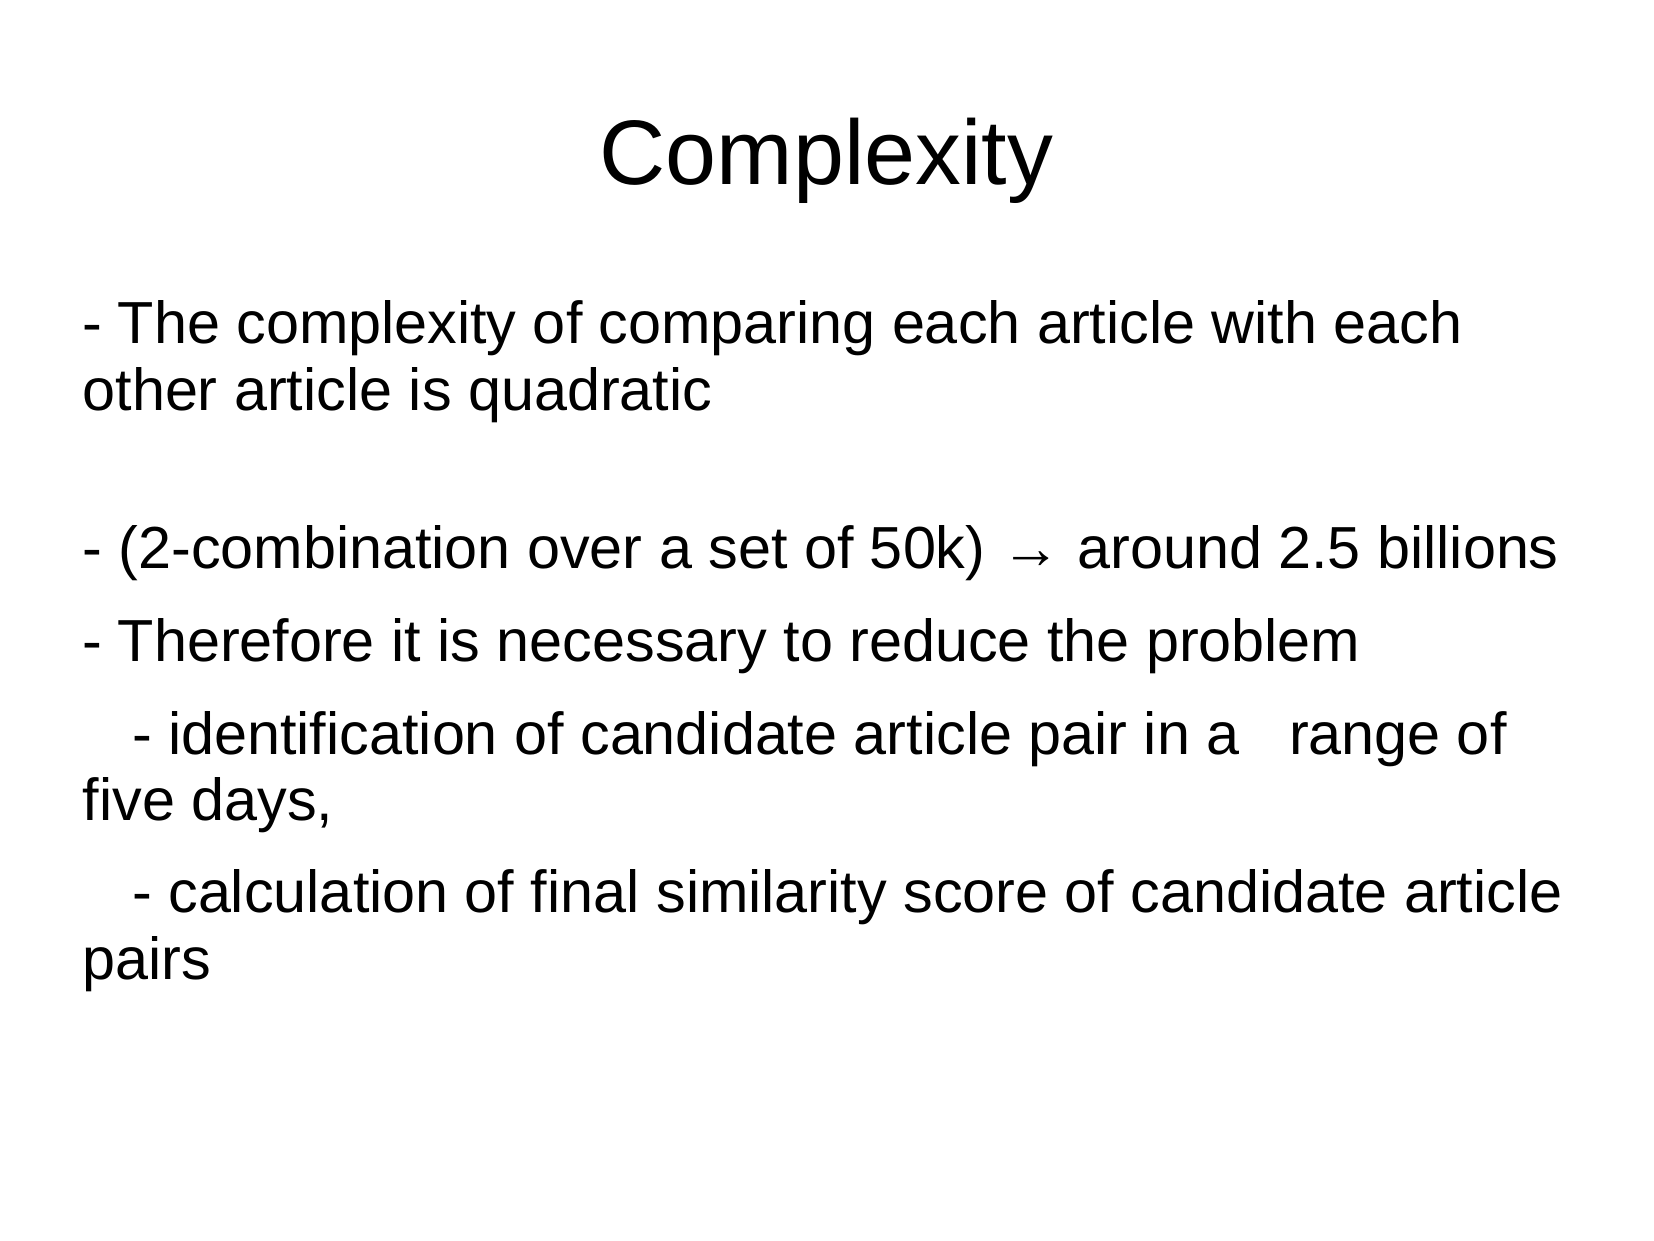

# Complexity
- The complexity of comparing each article with each other article is quadratic
- (2-combination over a set of 50k) → around 2.5 billions
- Therefore it is necessary to reduce the problem
 - identification of candidate article pair in a range of five days,
 - calculation of final similarity score of candidate article pairs